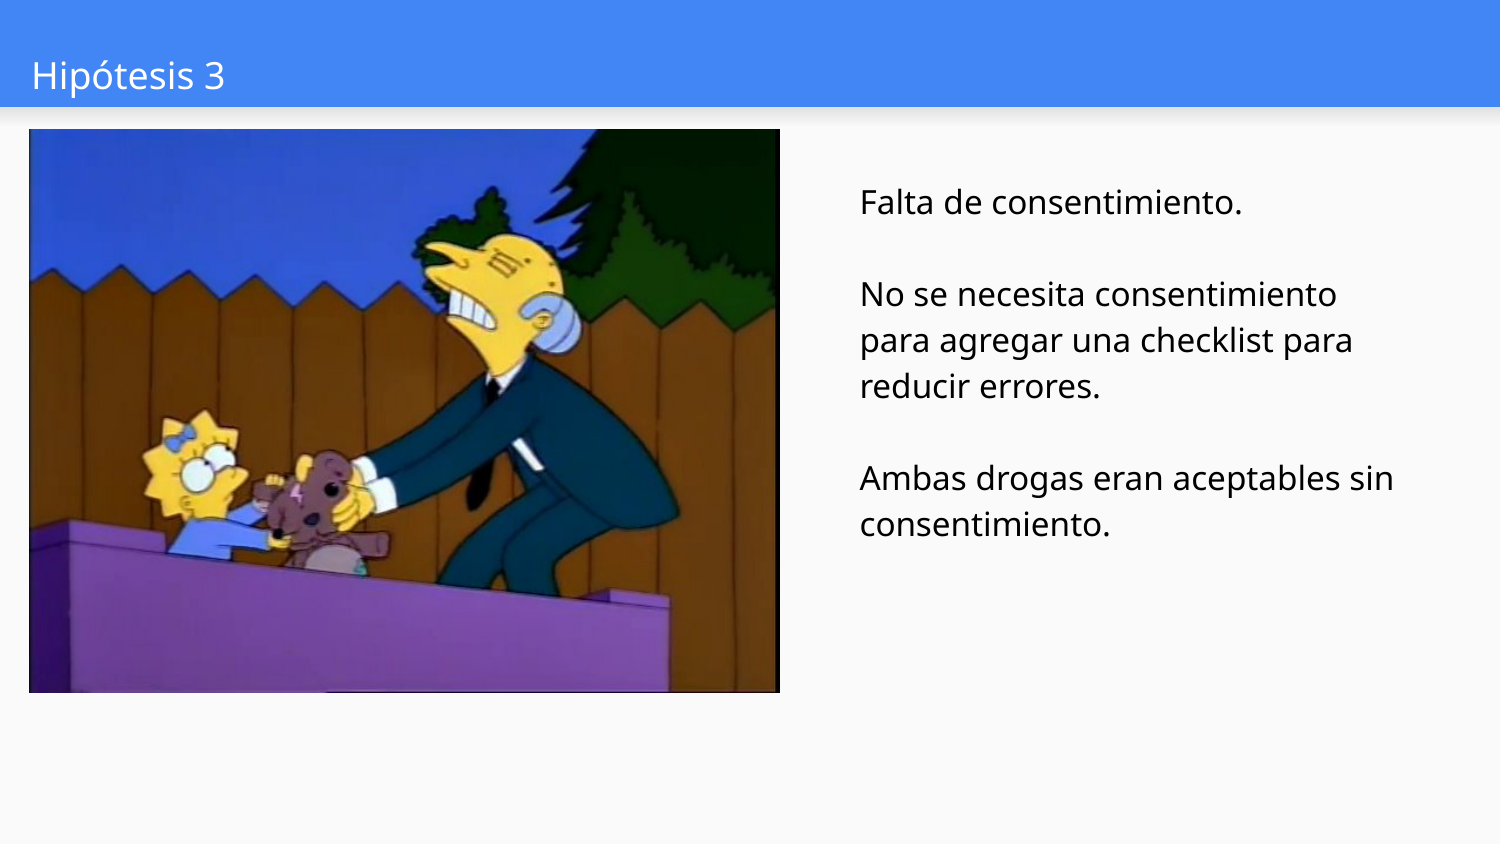

# Hipótesis 3
Falta de consentimiento.
No se necesita consentimiento para agregar una checklist para reducir errores.
Ambas drogas eran aceptables sin consentimiento.